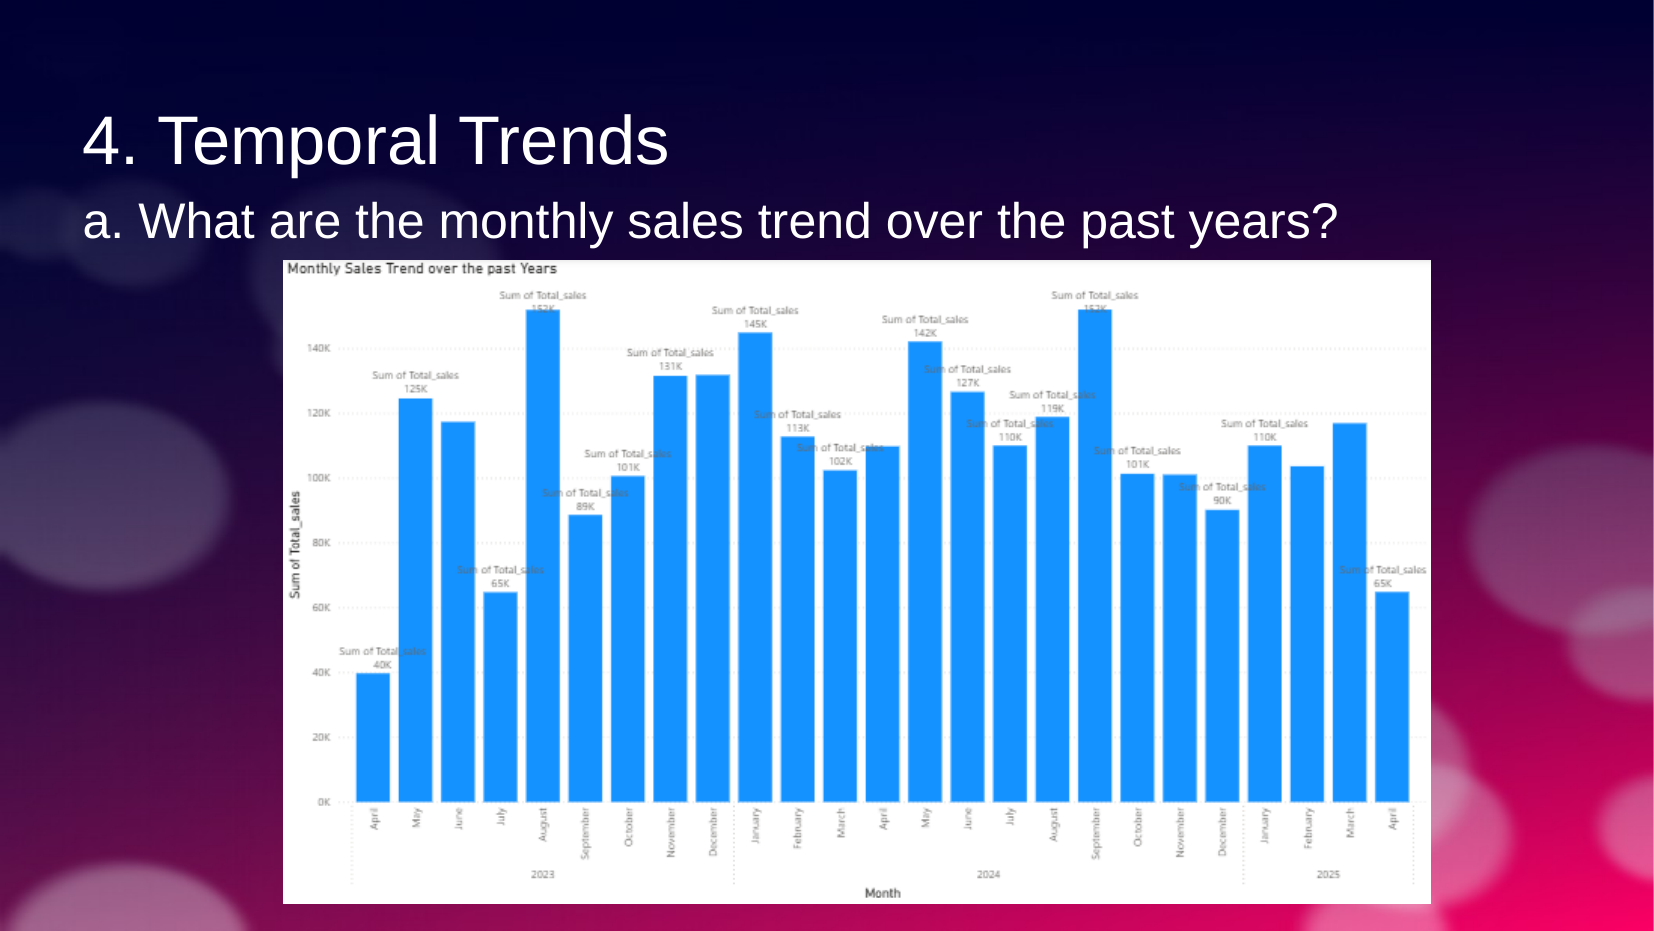

# 4. Temporal Trends
a. What are the monthly sales trend over the past years?